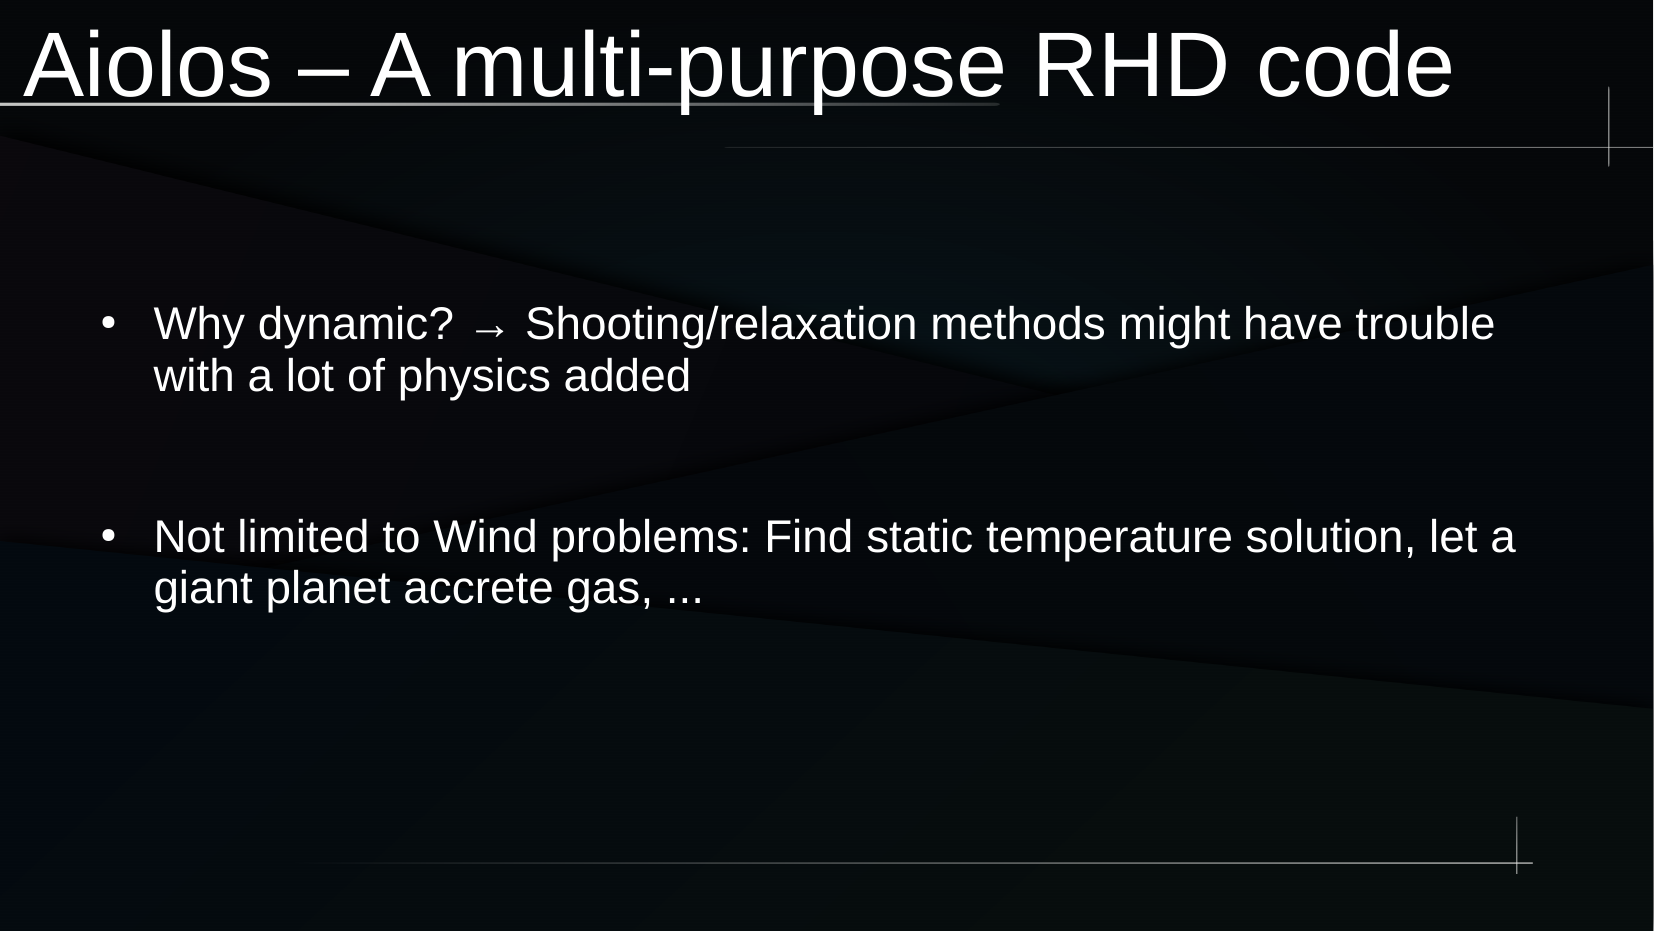

# Aiolos – A multi-purpose RHD code
Why dynamic? → Shooting/relaxation methods might have trouble with a lot of physics added
Not limited to Wind problems: Find static temperature solution, let a giant planet accrete gas, ...